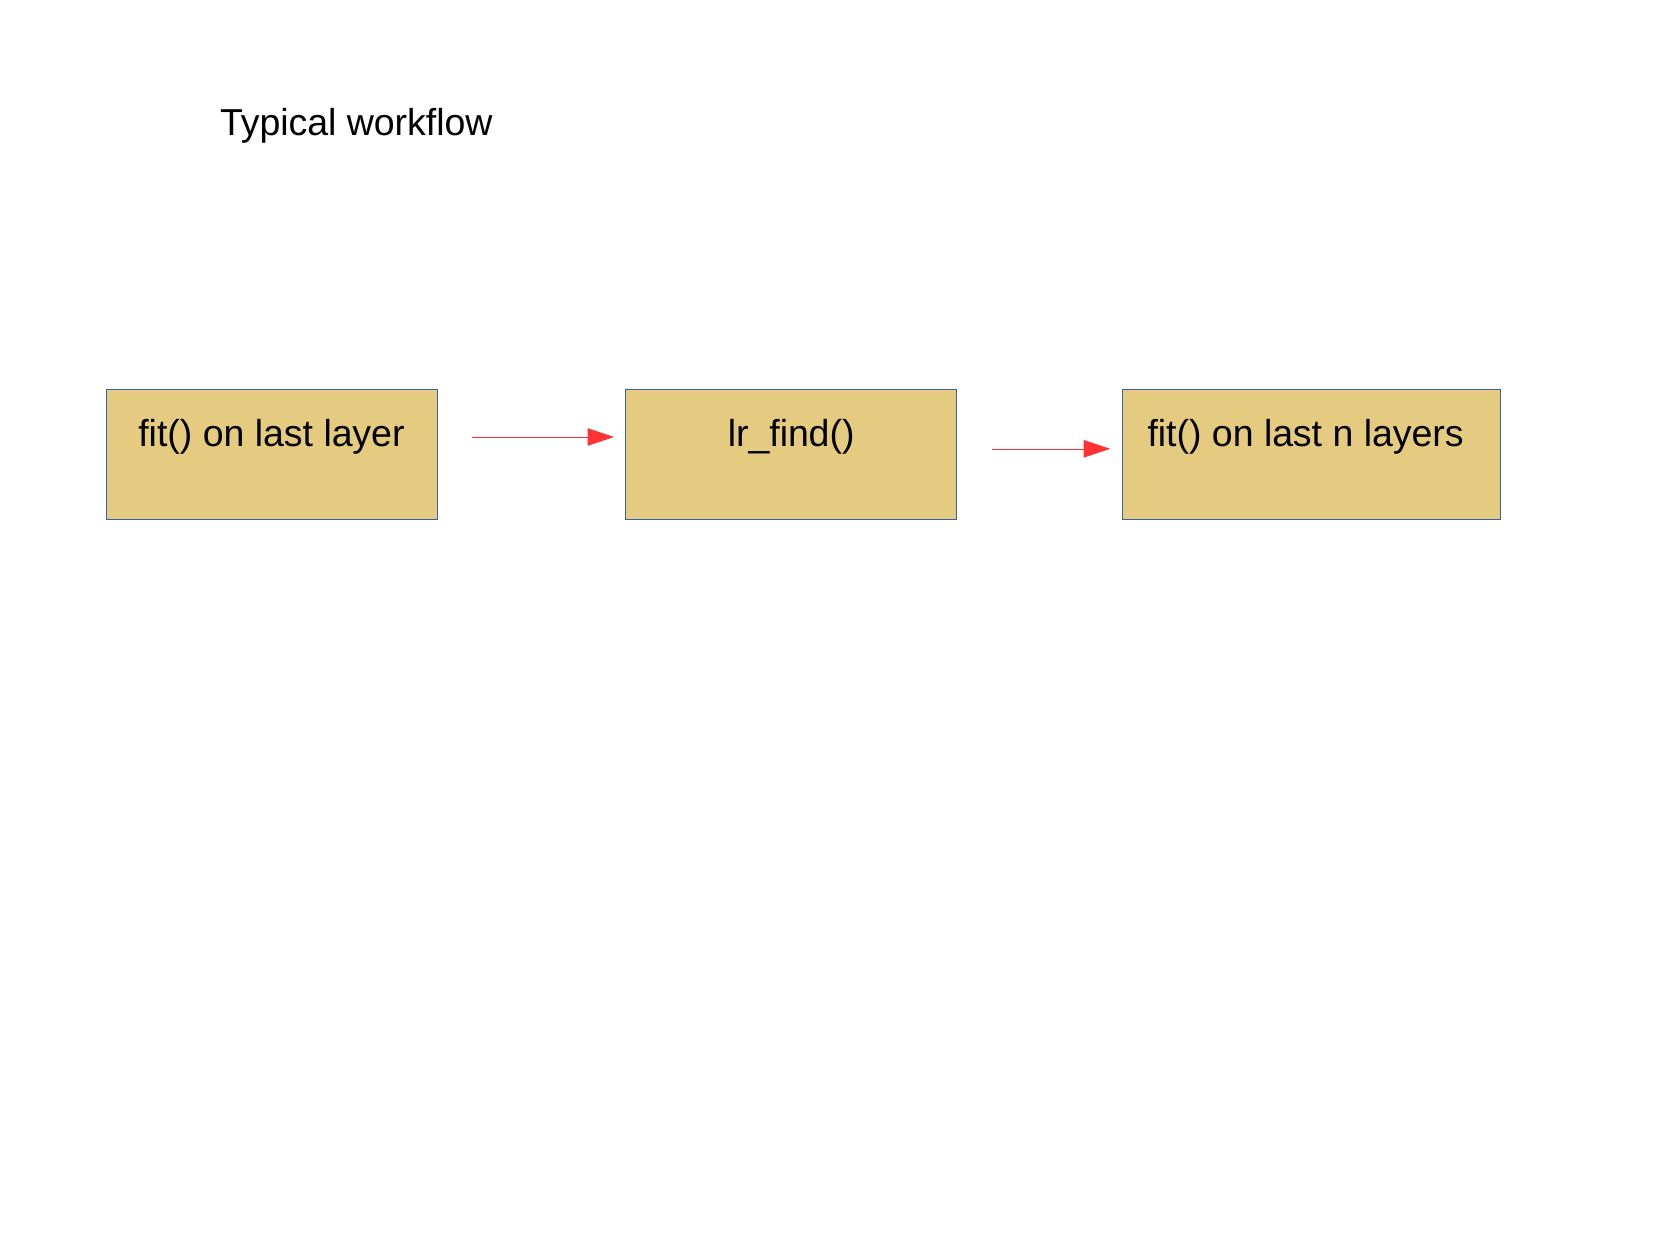

Typical workflow
fit() on last layer
lr_find()
fit() on last n layers